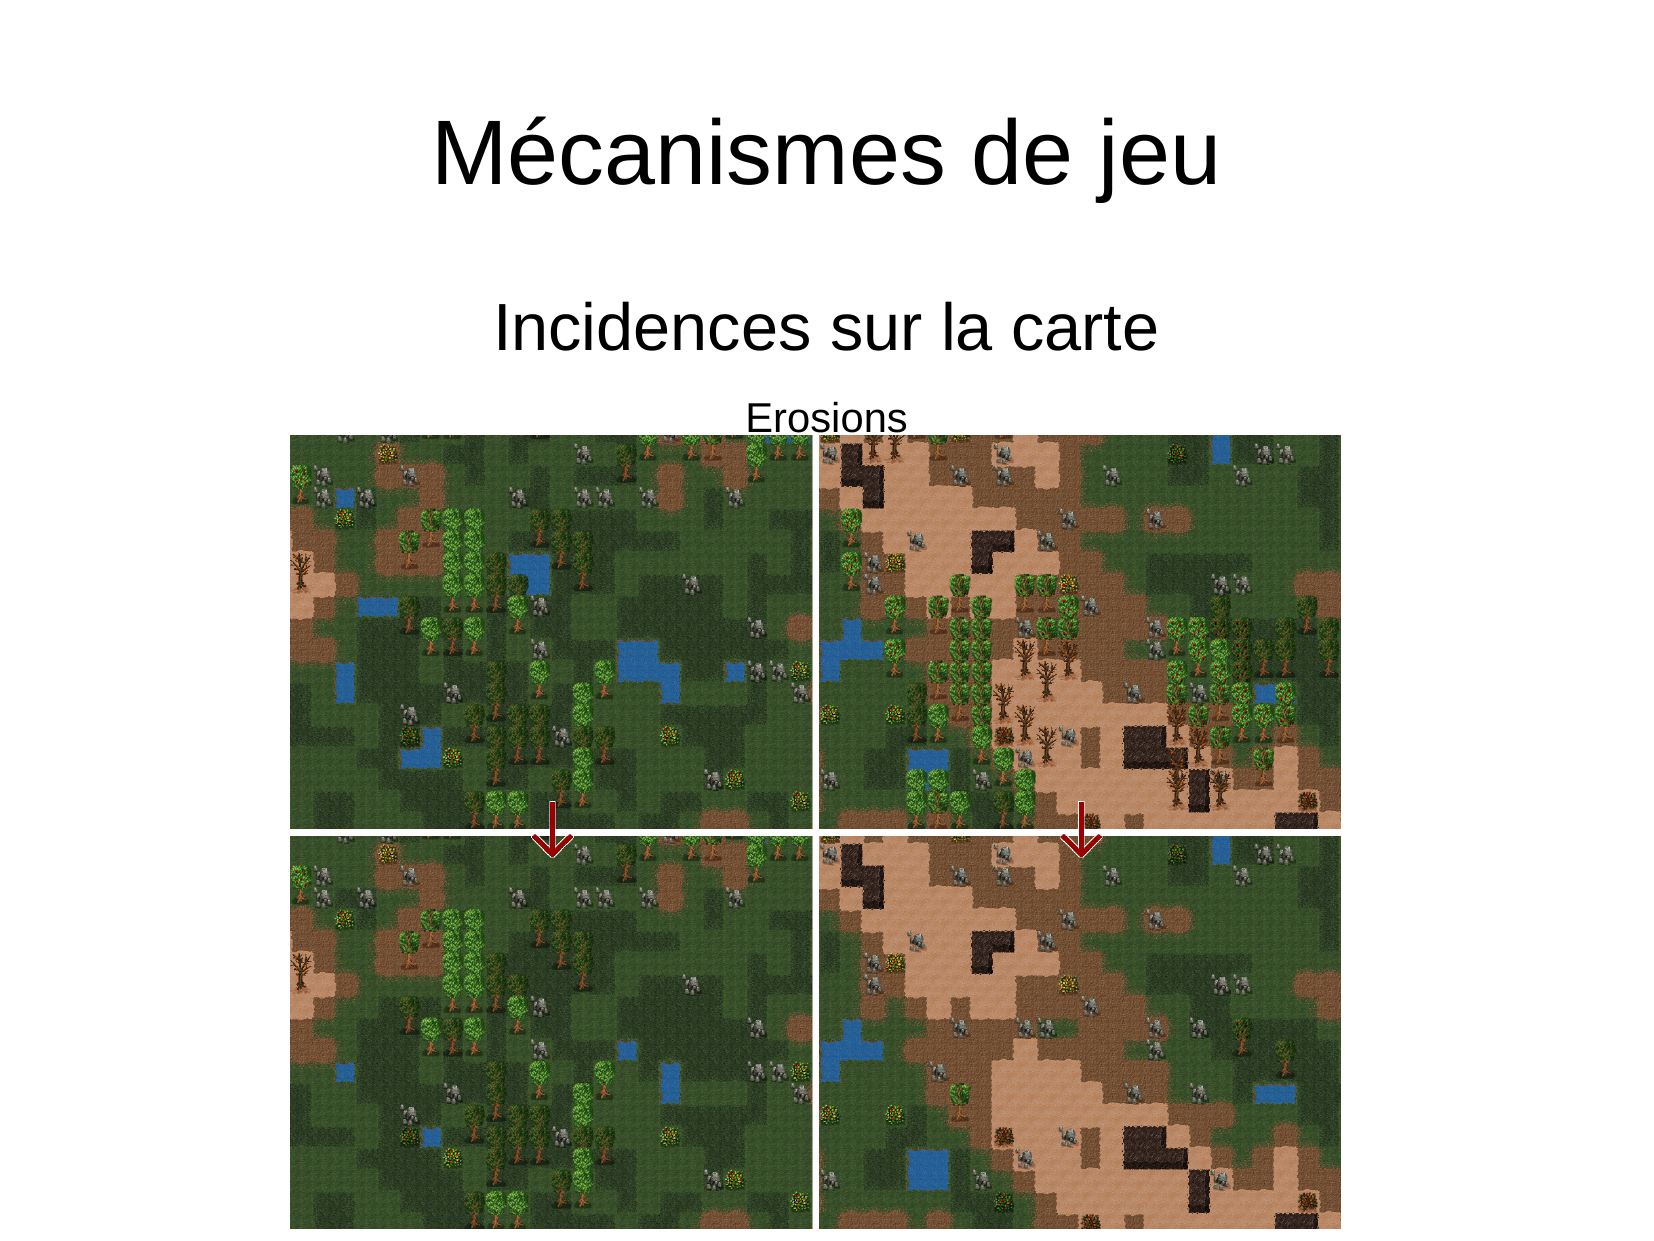

# Mécanismes de jeu
Incidences sur la carte
Erosions